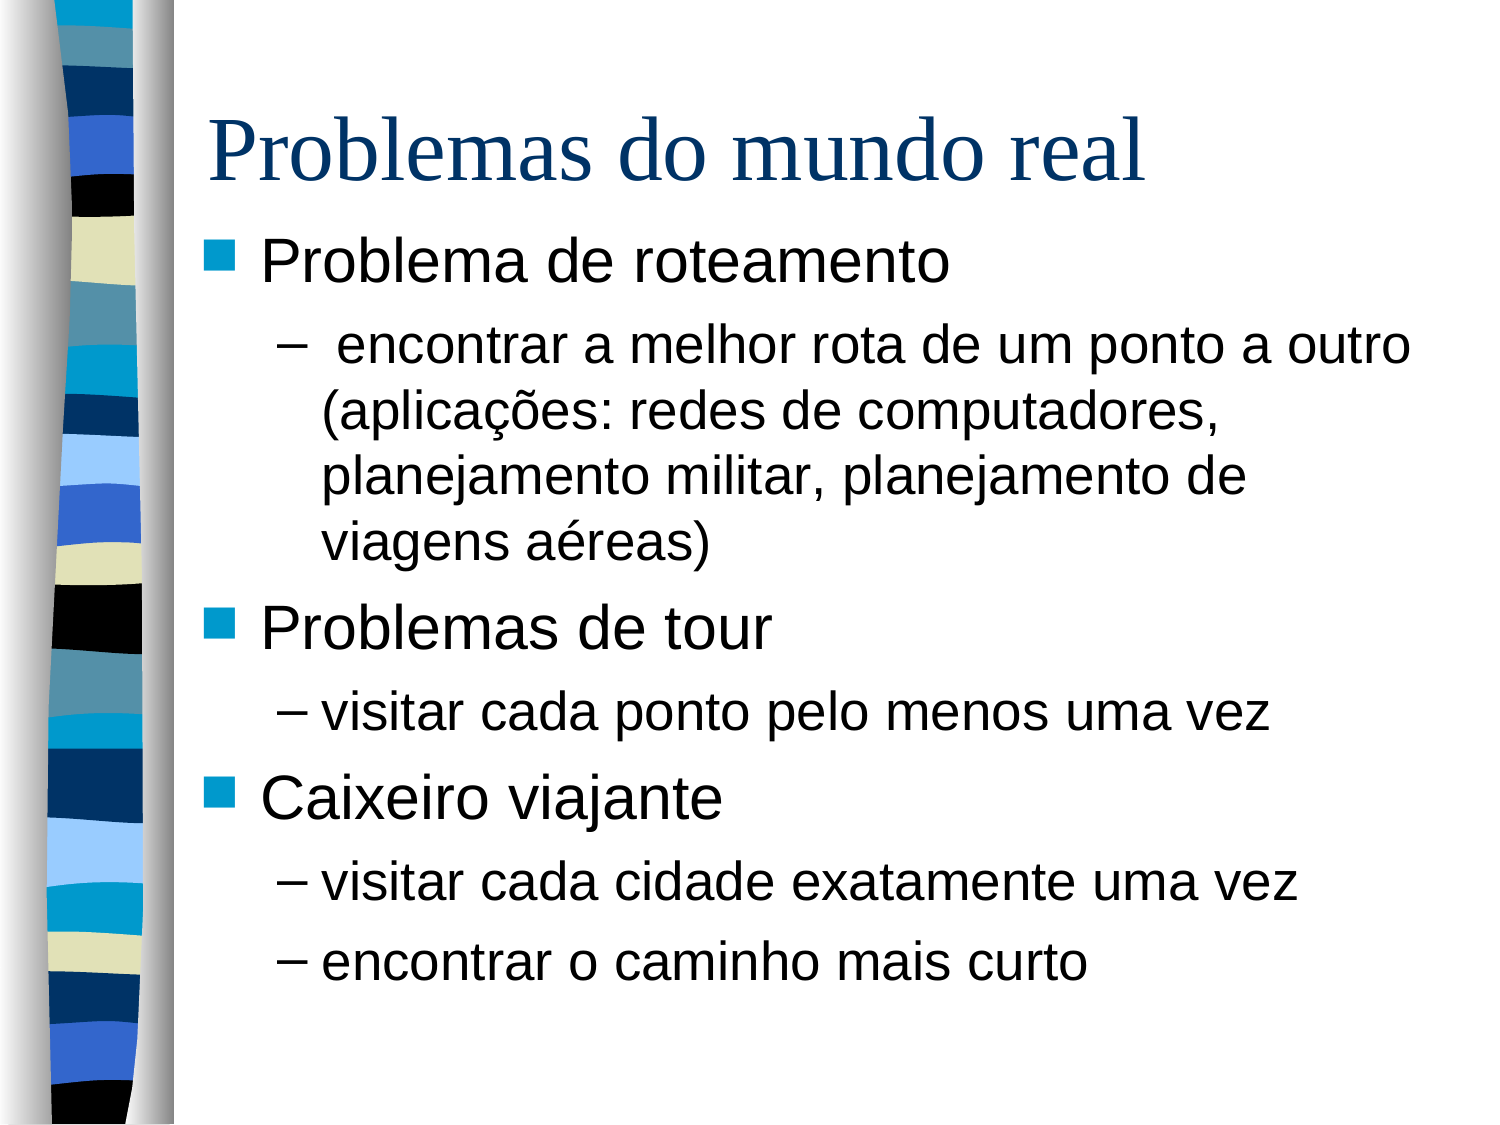

# Problemas do mundo real
Problema de roteamento
 encontrar a melhor rota de um ponto a outro (aplicações: redes de computadores, planejamento militar, planejamento de viagens aéreas)
Problemas de tour
visitar cada ponto pelo menos uma vez
Caixeiro viajante
visitar cada cidade exatamente uma vez
encontrar o caminho mais curto